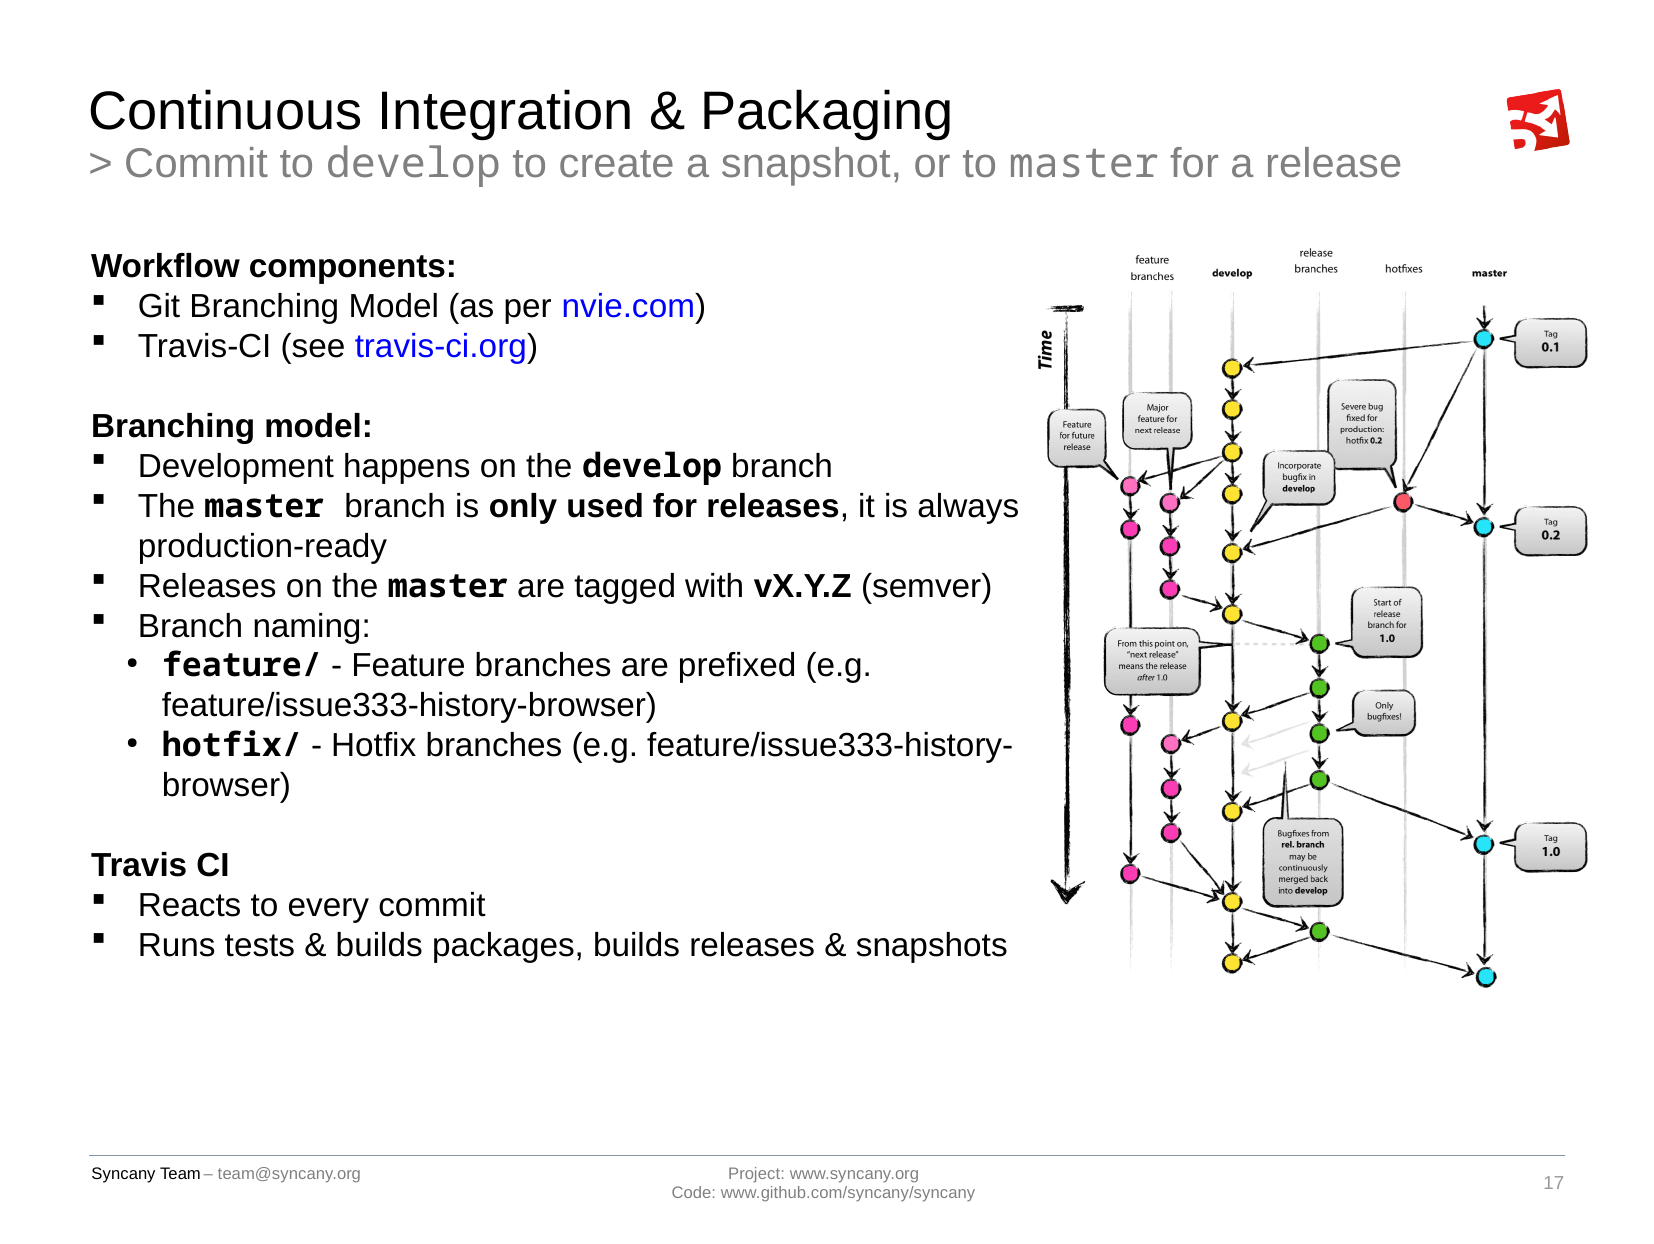

# Continuous Integration & Packaging > Commit to develop to create a snapshot, or to master for a release
Workflow components:
Git Branching Model (as per nvie.com)
Travis-CI (see travis-ci.org)
Branching model:
Development happens on the develop branch
The master branch is only used for releases, it is always production-ready
Releases on the master are tagged with vX.Y.Z (semver)
Branch naming:
feature/ - Feature branches are prefixed (e.g. feature/issue333-history-browser)
hotfix/ - Hotfix branches (e.g. feature/issue333-history-browser)
Travis CI
Reacts to every commit
Runs tests & builds packages, builds releases & snapshots